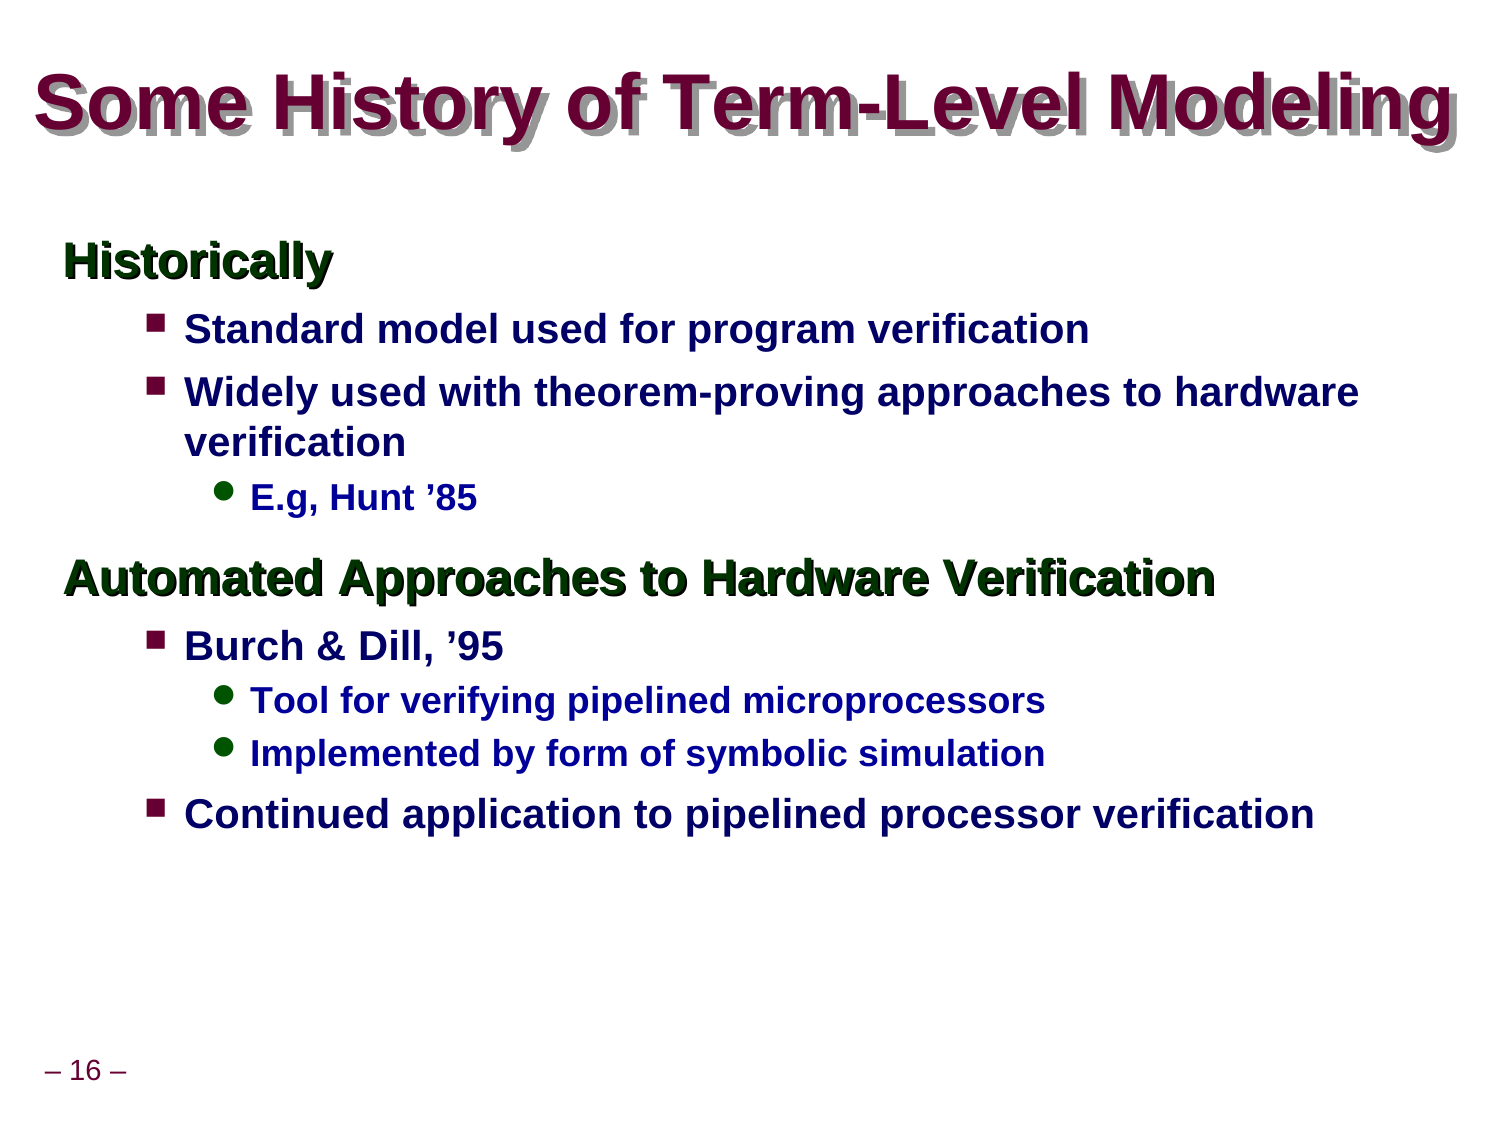

# Some History of Term-Level Modeling
Historically
Standard model used for program verification
Widely used with theorem-proving approaches to hardware verification
E.g, Hunt ’85
Automated Approaches to Hardware Verification
Burch & Dill, ’95
Tool for verifying pipelined microprocessors
Implemented by form of symbolic simulation
Continued application to pipelined processor verification